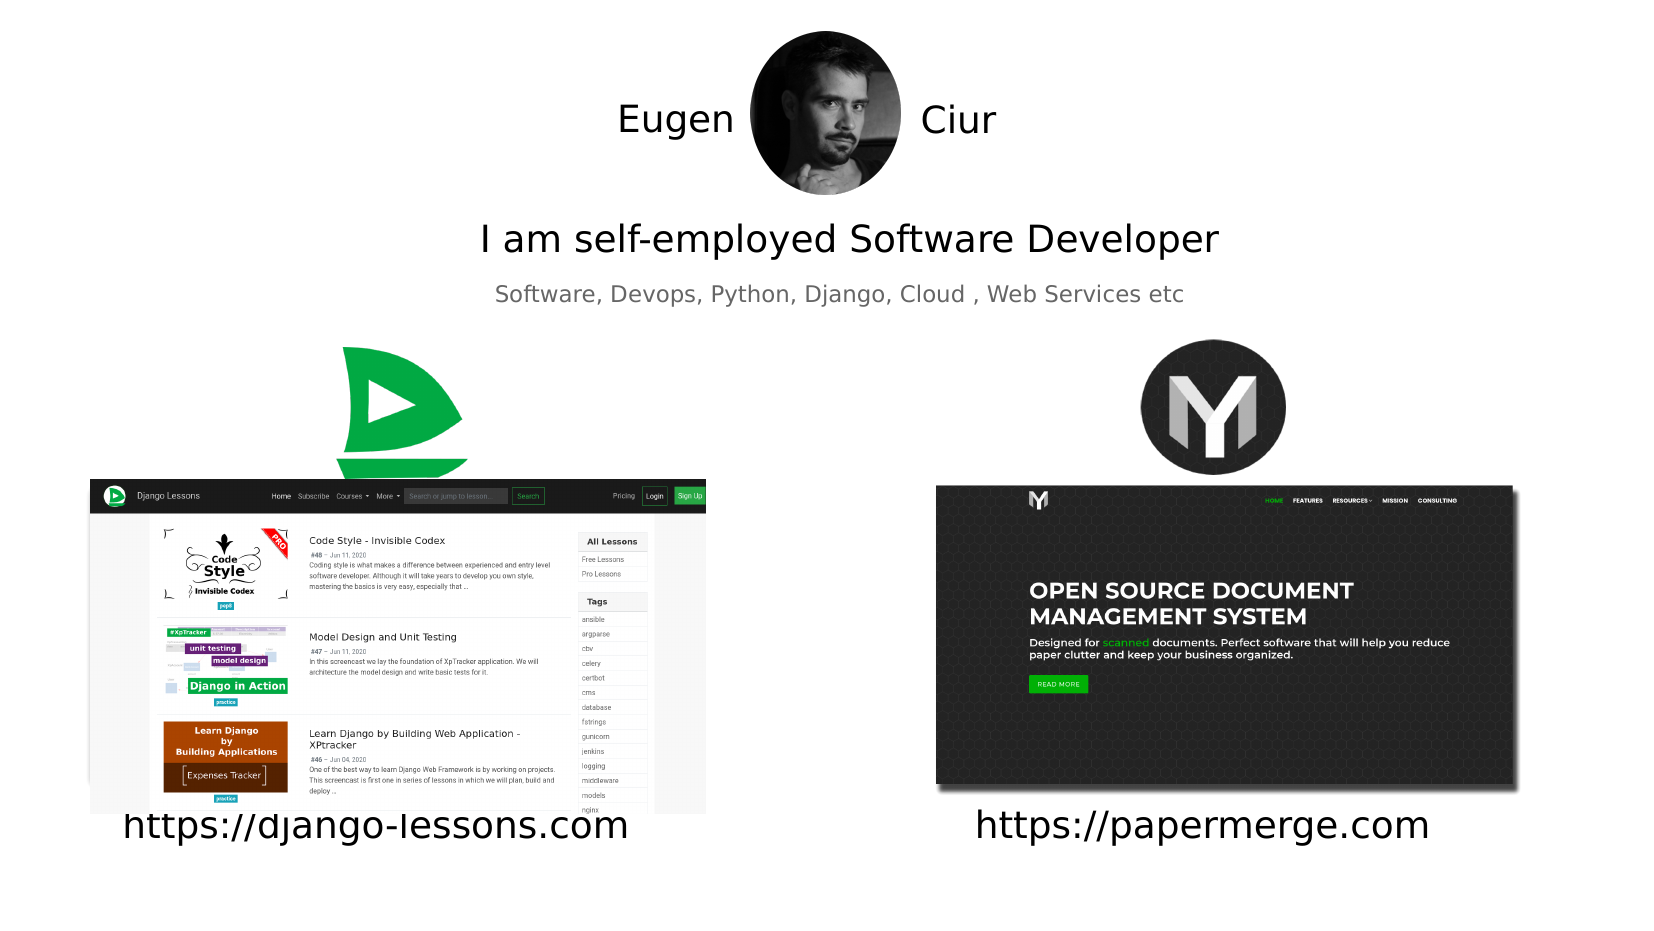

Eugen
 Ciur
I am self-employed Software Developer
Software, Devops, Python, Django, Cloud , Web Services etc
https://django-lessons.com
https://papermerge.com